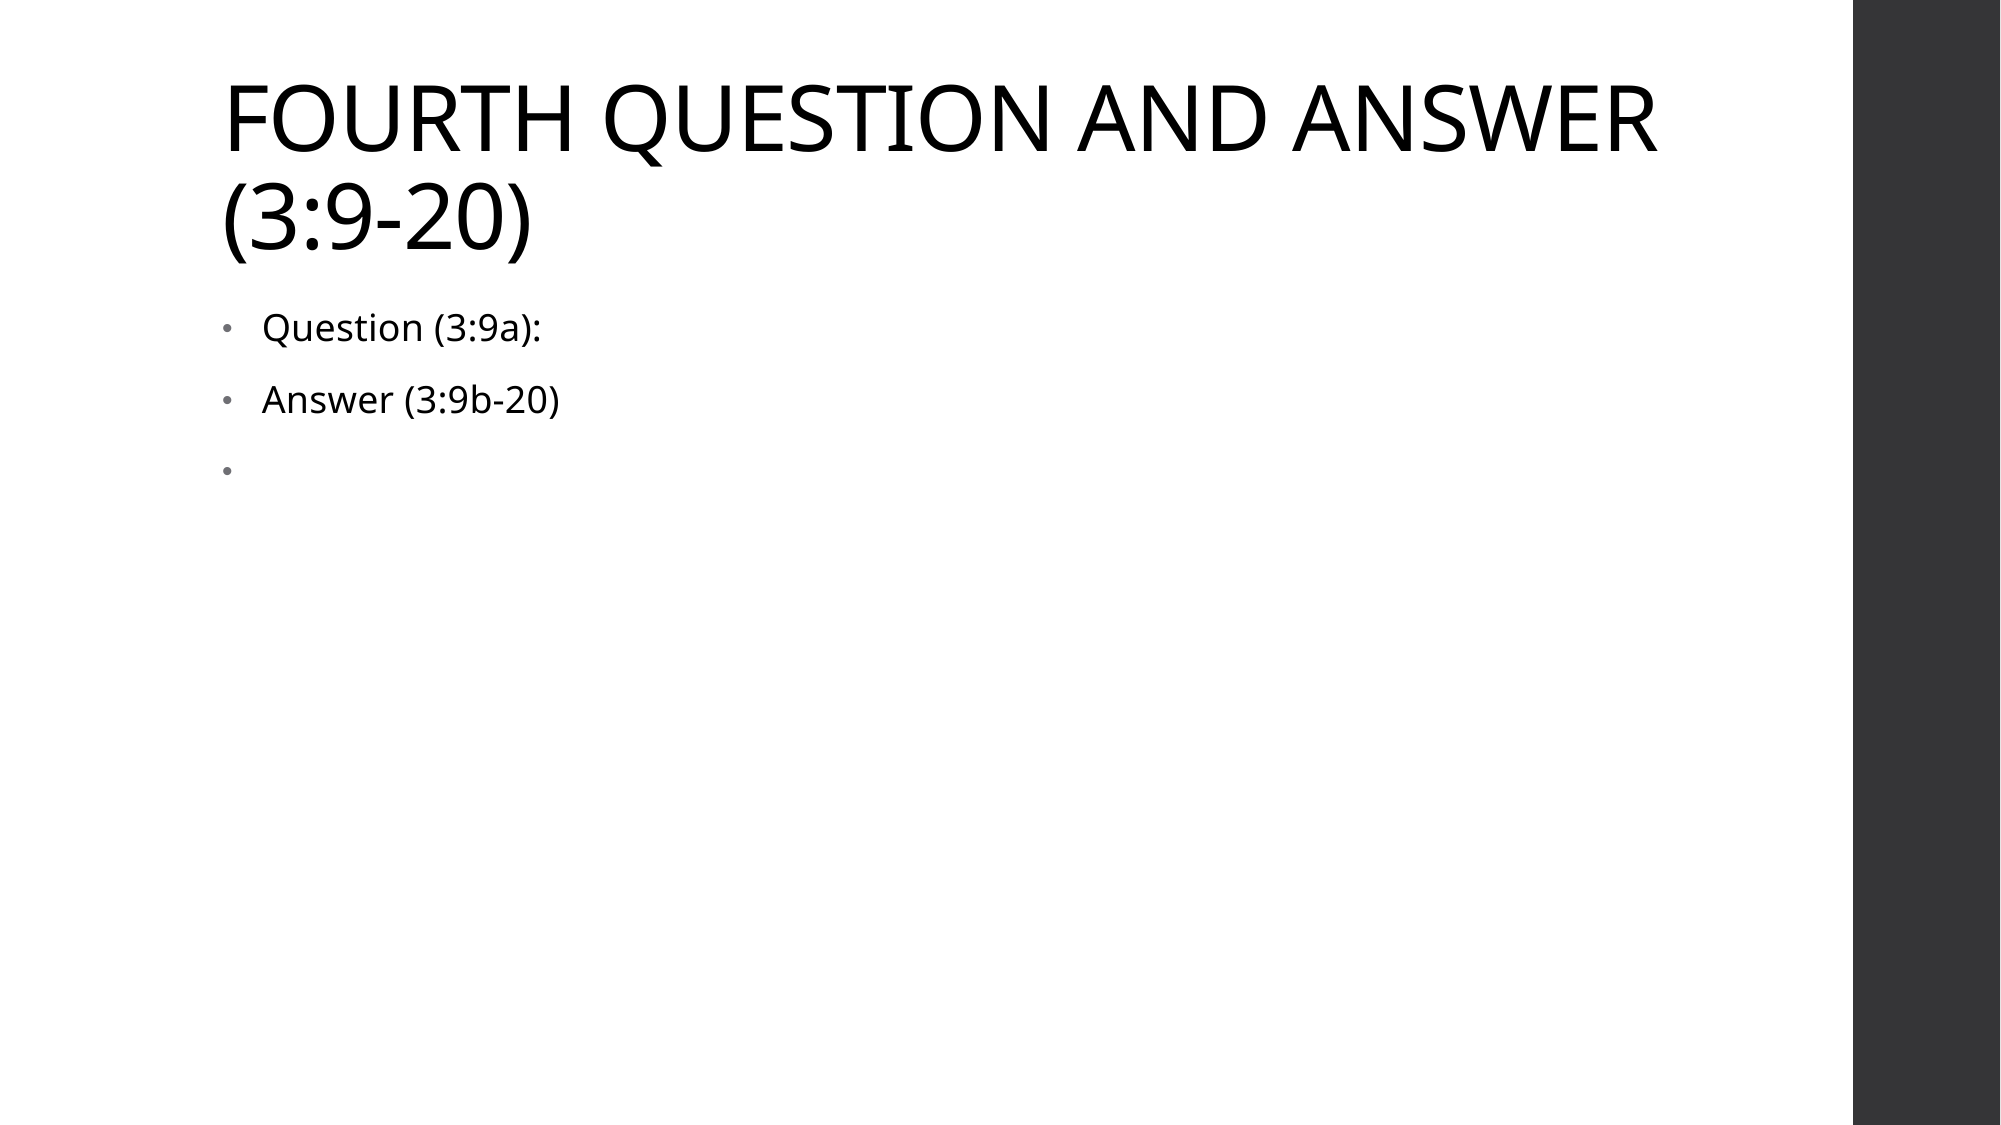

# FOURTH QUESTION AND ANSWER (3:9-20)
 Question (3:9a):
 Answer (3:9b-20)